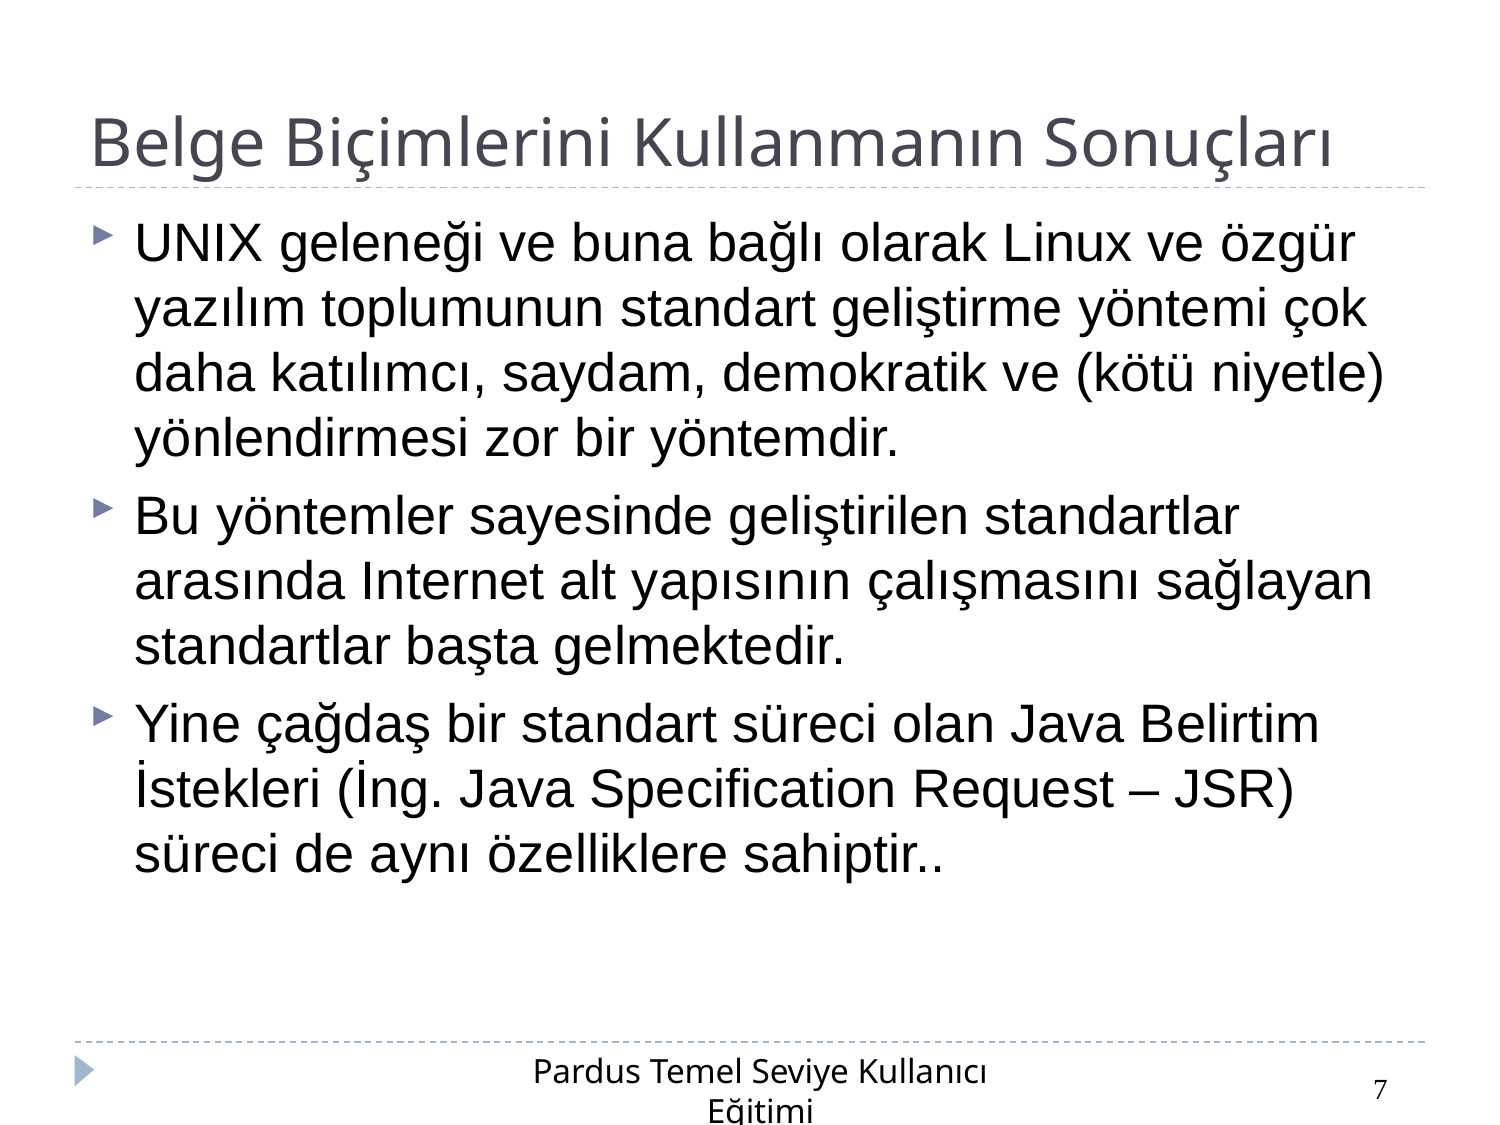

# Belge Biçimlerini Kullanmanın Sonuçları
UNIX geleneği ve buna bağlı olarak Linux ve özgür yazılım toplumunun standart geliştirme yöntemi çok daha katılımcı, saydam, demokratik ve (kötü niyetle) yönlendirmesi zor bir yöntemdir.
Bu yöntemler sayesinde geliştirilen standartlar arasında Internet alt yapısının çalışmasını sağlayan standartlar başta gelmektedir.
Yine çağdaş bir standart süreci olan Java Belirtim İstekleri (İng. Java Specification Request – JSR) süreci de aynı özelliklere sahiptir..